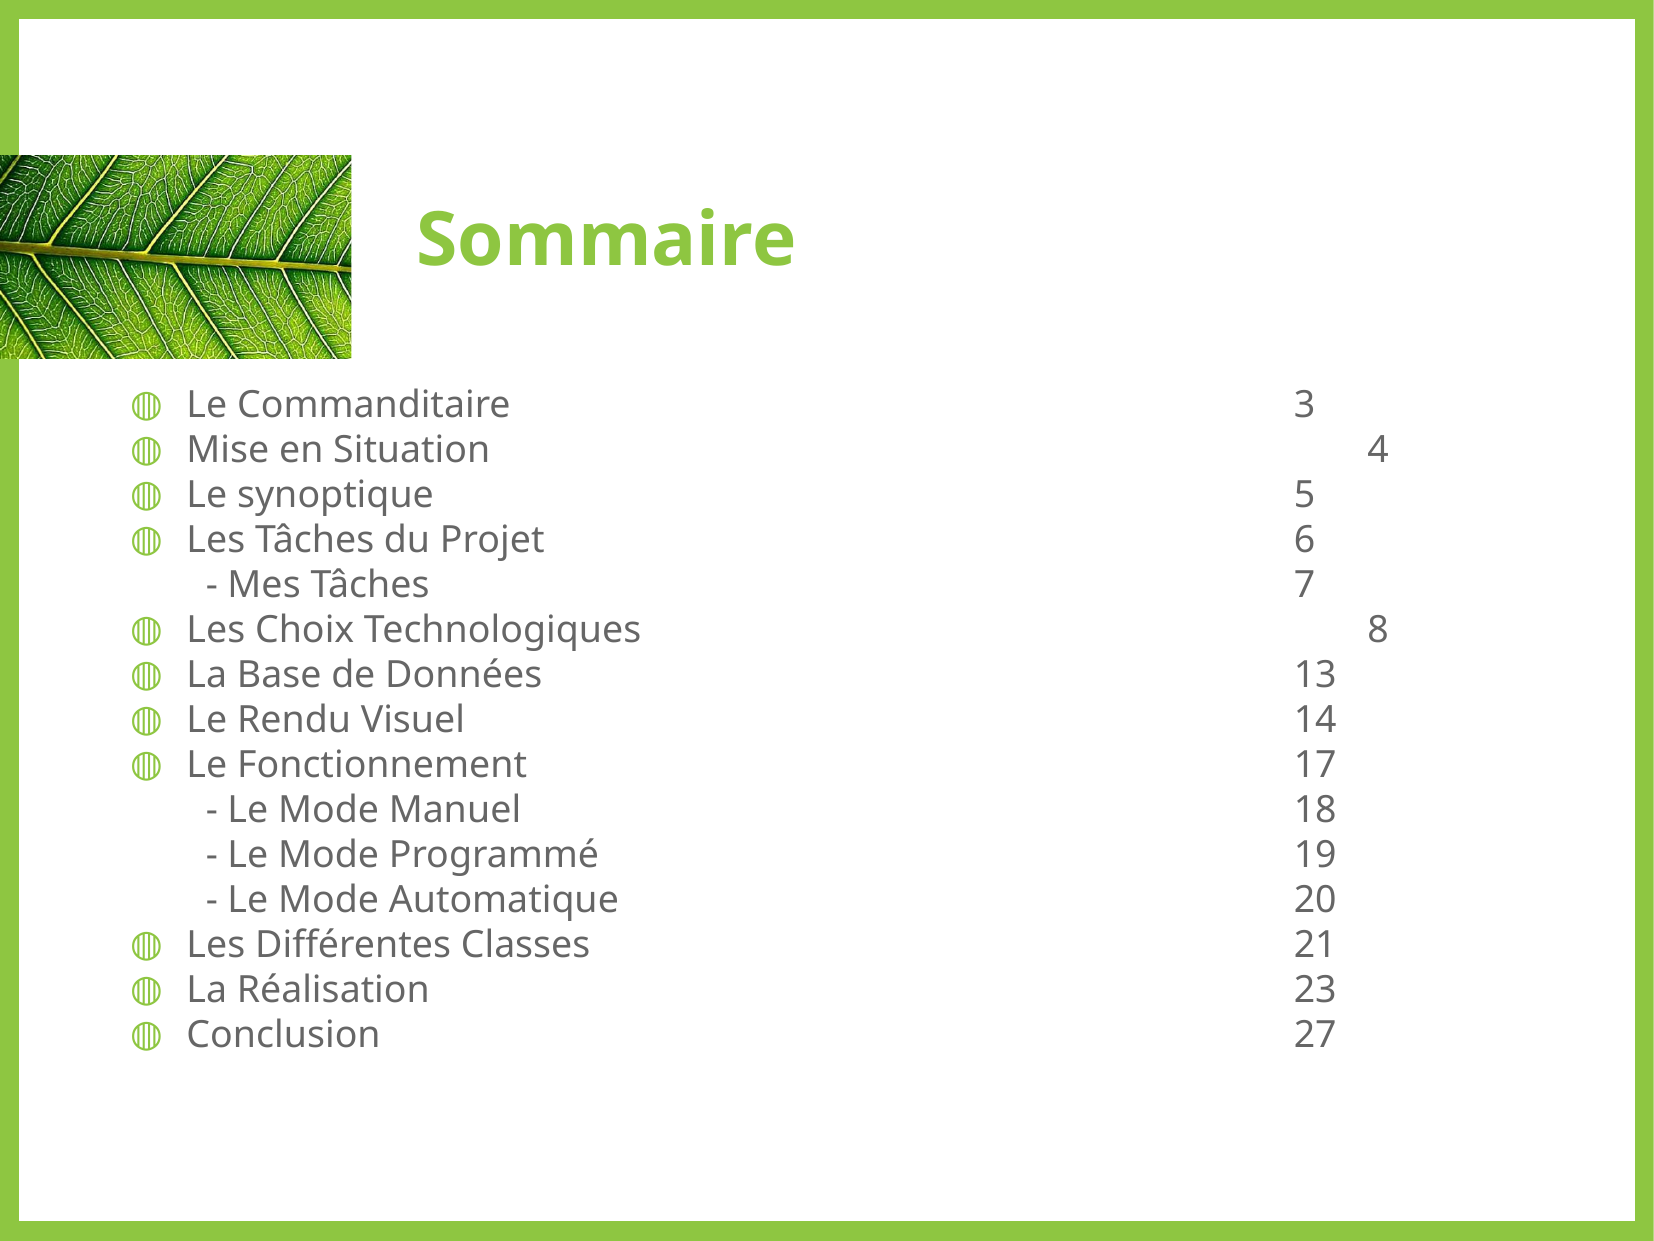

# Sommaire
Le Commanditaire											3
Mise en Situation												4
Le synoptique												5
Les Tâches du Projet											6
 - Mes Tâches									 			7
Les Choix Technologiques										8
La Base de Données											13
Le Rendu Visuel												14
Le Fonctionnement											17
 - Le Mode Manuel											18
 - Le Mode Programmé										19
 - Le Mode Automatique										20
Les Différentes Classes										21
La Réalisation												23
Conclusion													27